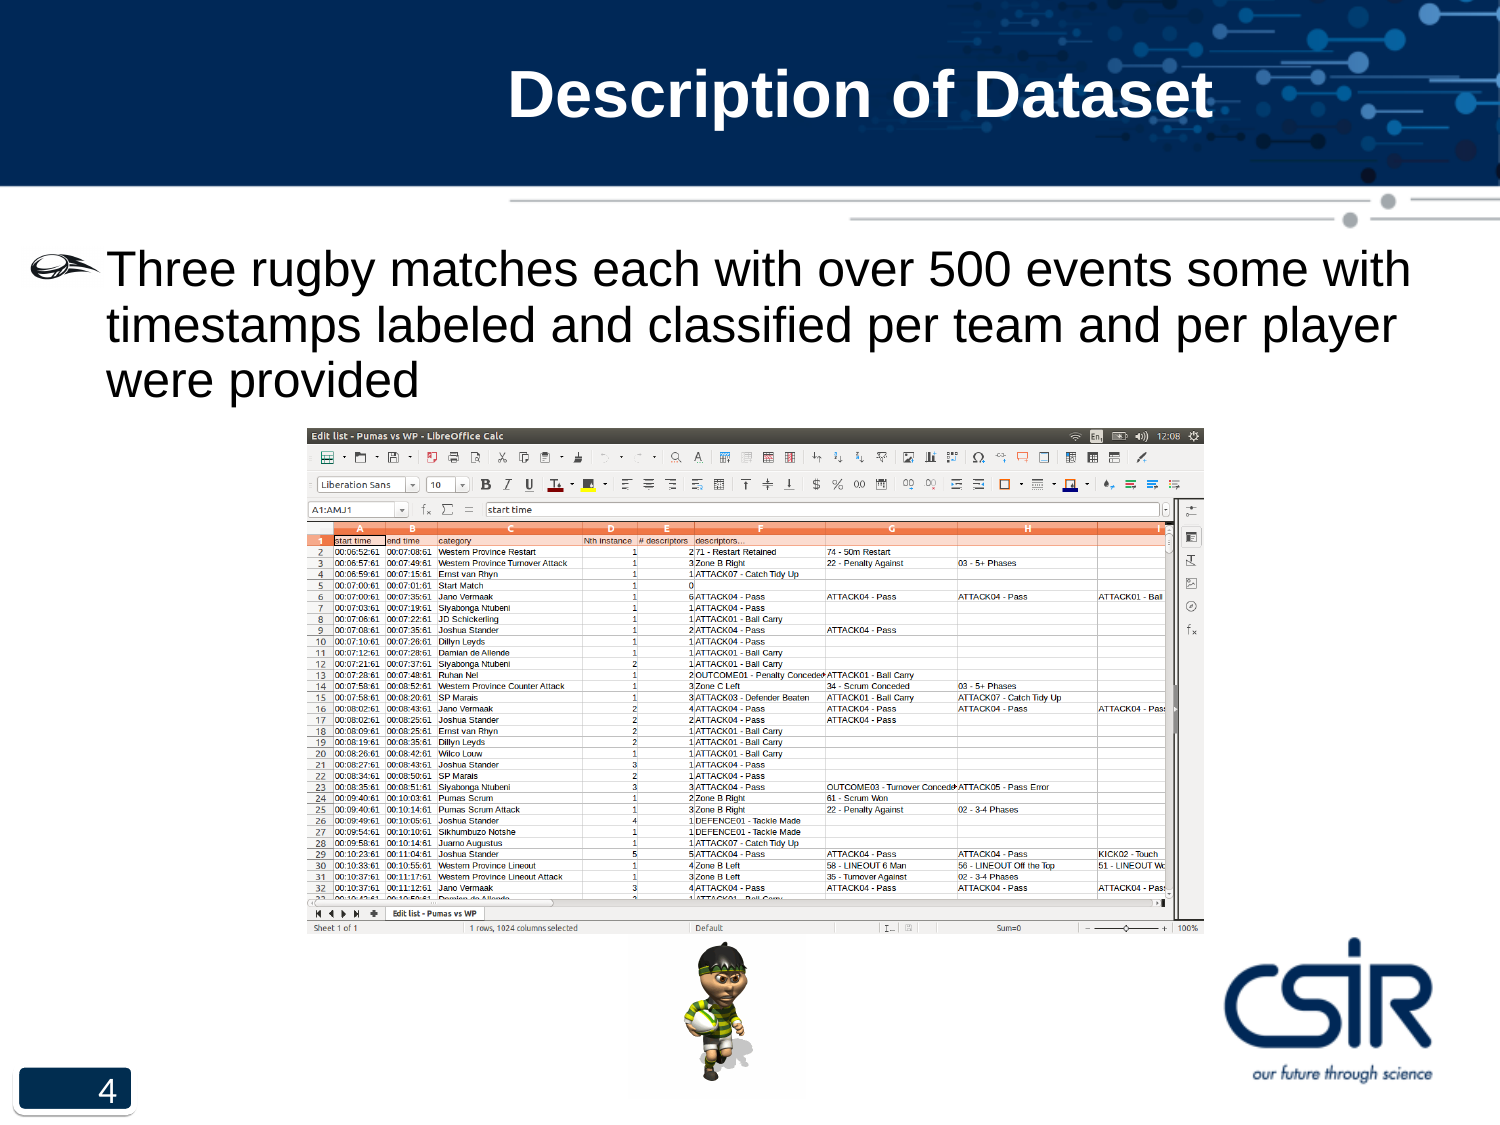

Description of Dataset
# Three rugby matches each with over 500 events some with timestamps labeled and classified per team and per player were provided